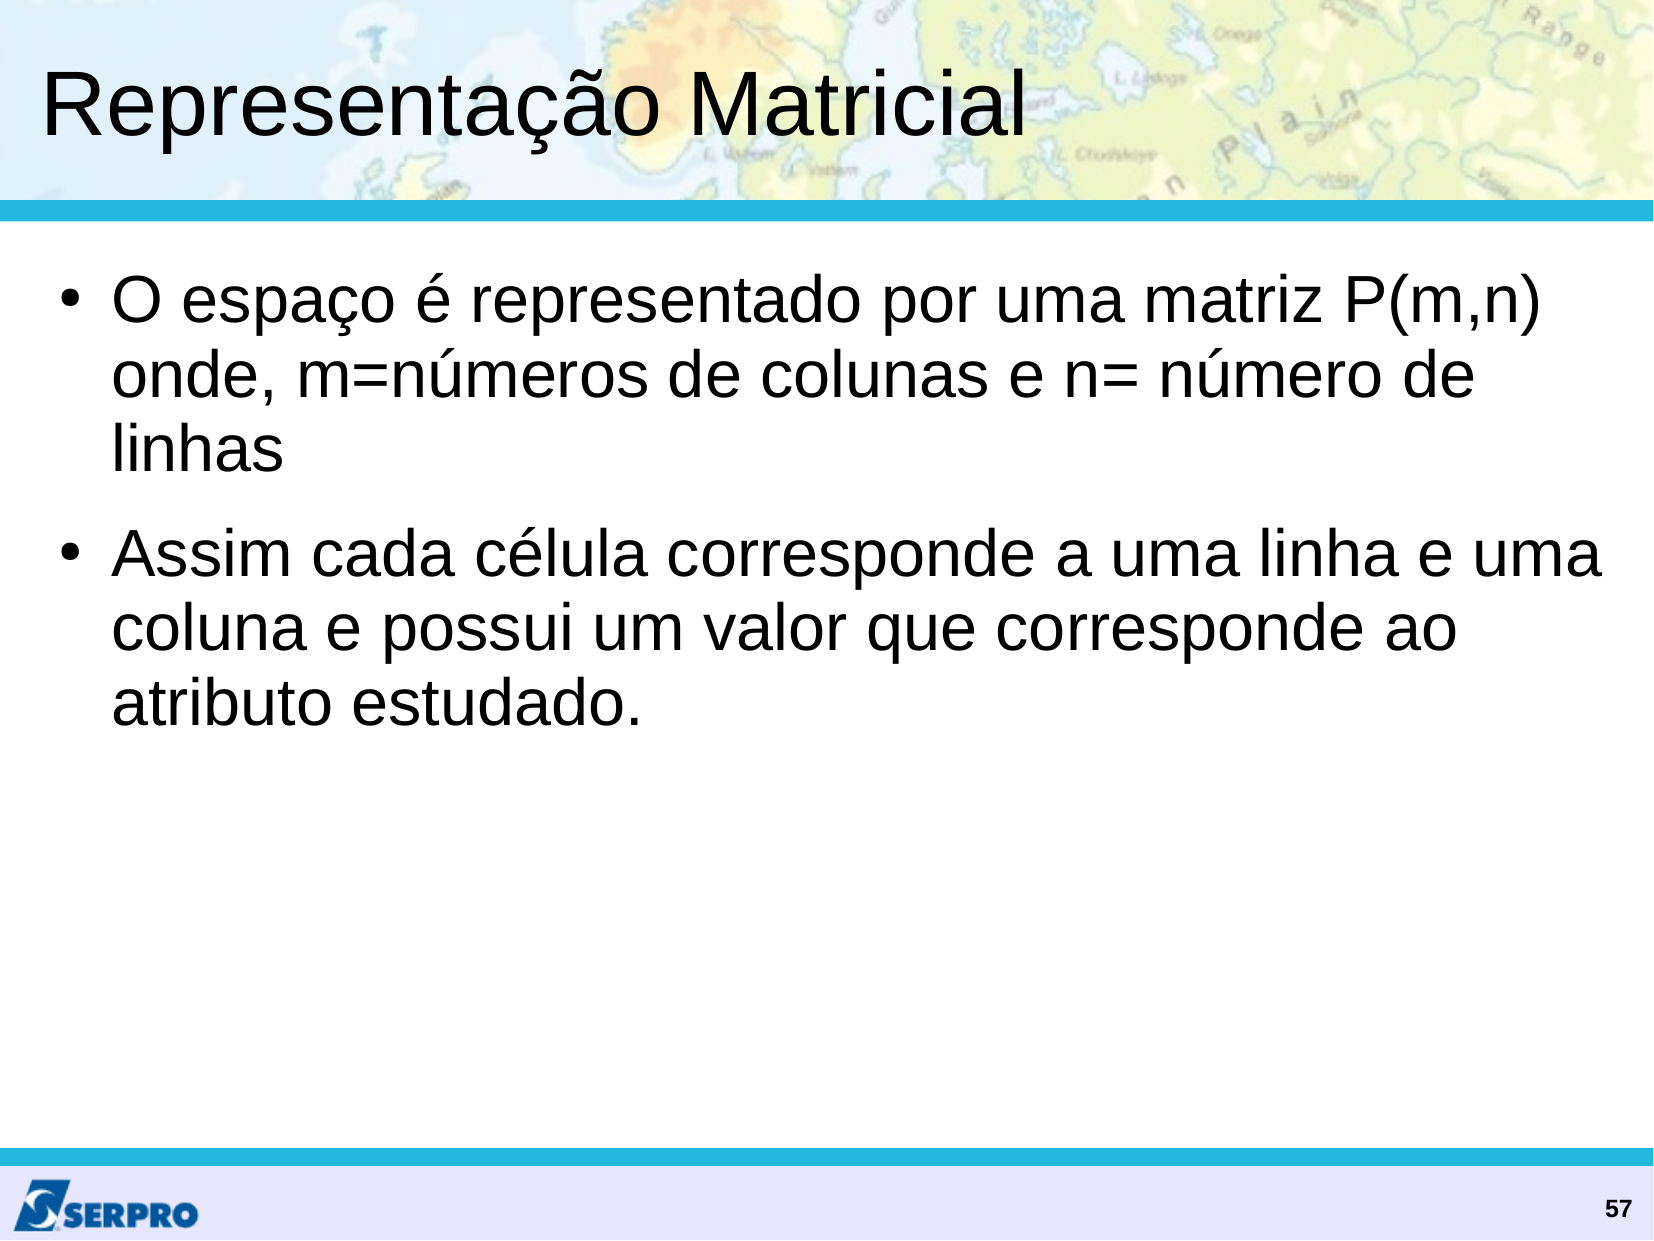

# Representação Matricial
O espaço é representado por uma matriz P(m,n) onde, m=números de colunas e n= número de linhas
Assim cada célula corresponde a uma linha e uma coluna e possui um valor que corresponde ao atributo estudado.
57